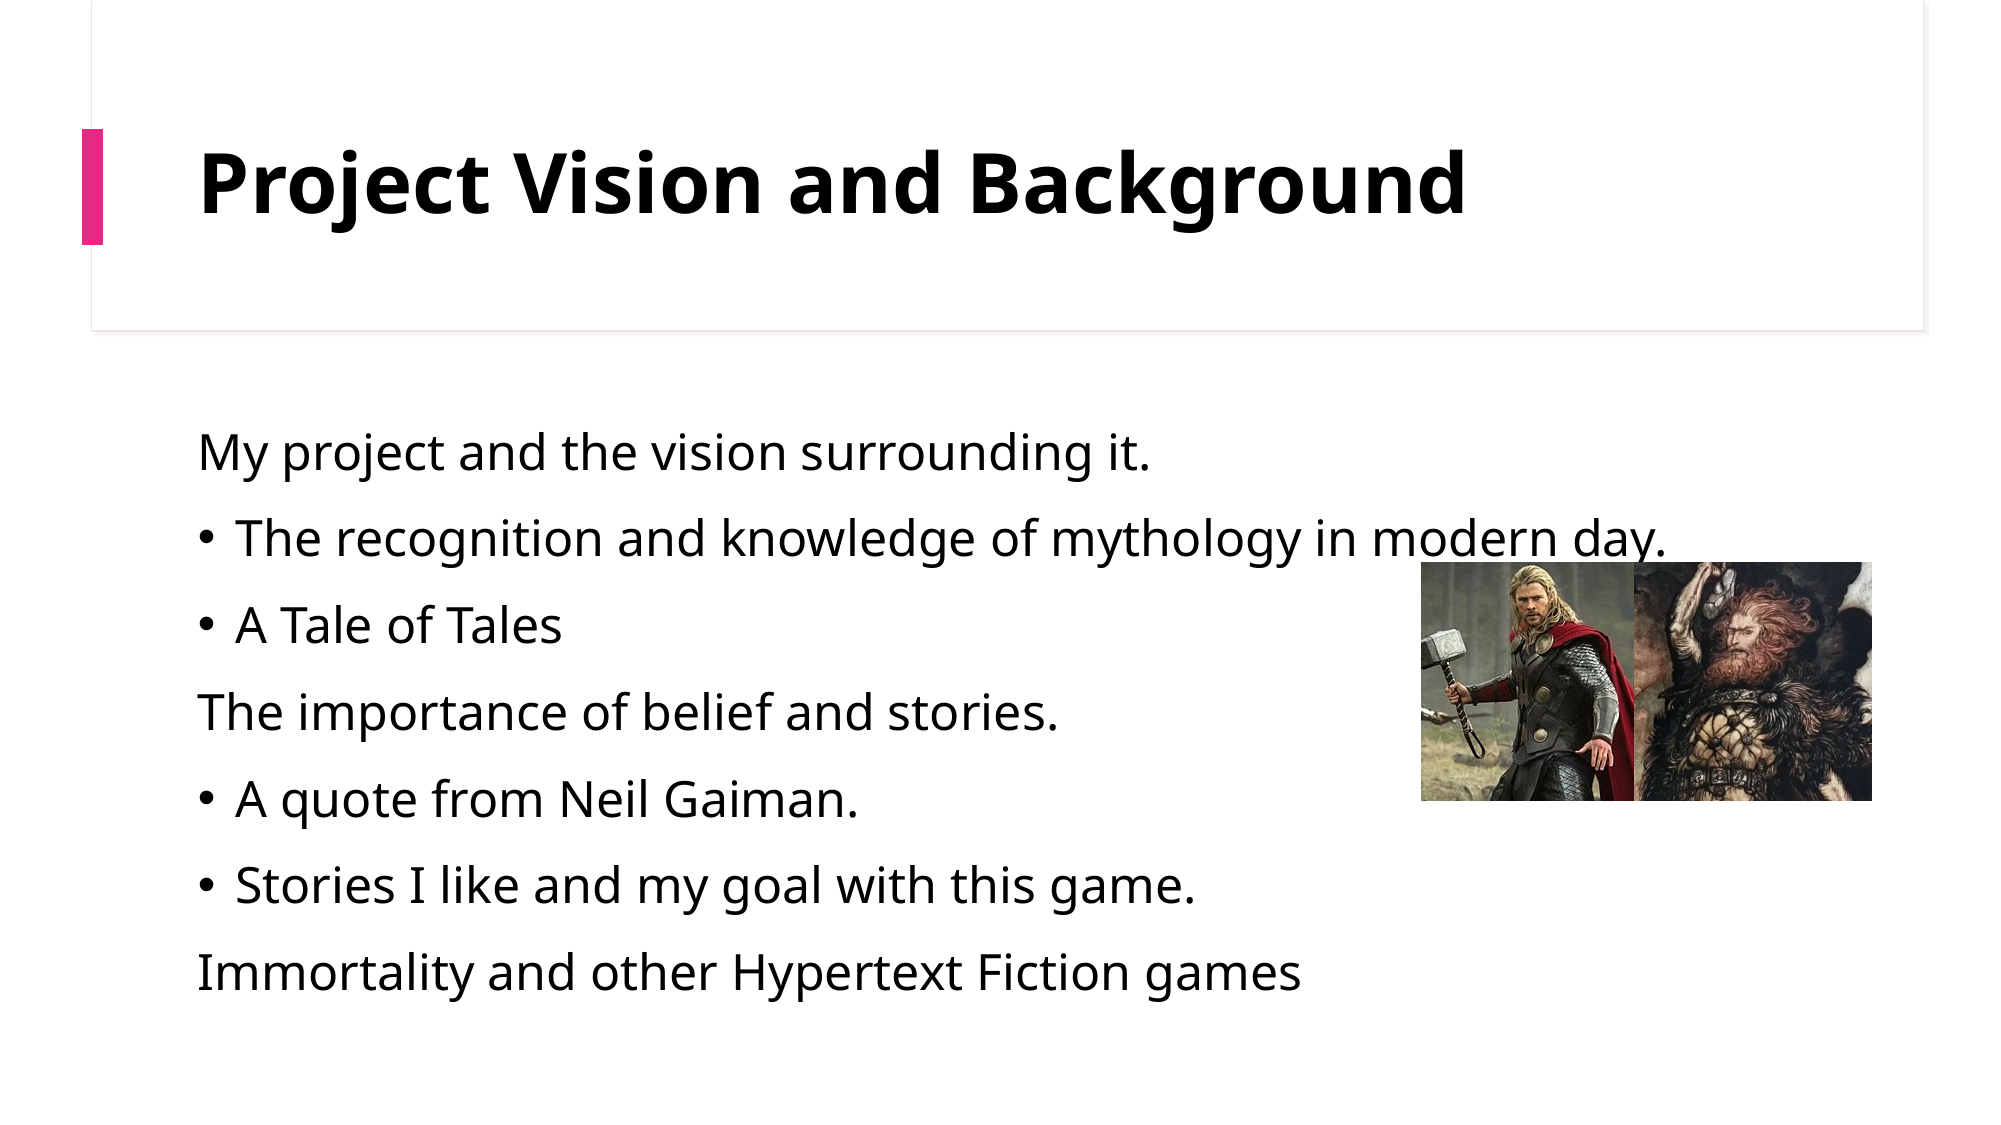

# Project Vision and Background
My project and the vision surrounding it.
The recognition and knowledge of mythology in modern day.
A Tale of Tales
The importance of belief and stories.
A quote from Neil Gaiman.
Stories I like and my goal with this game.
Immortality and other Hypertext Fiction games